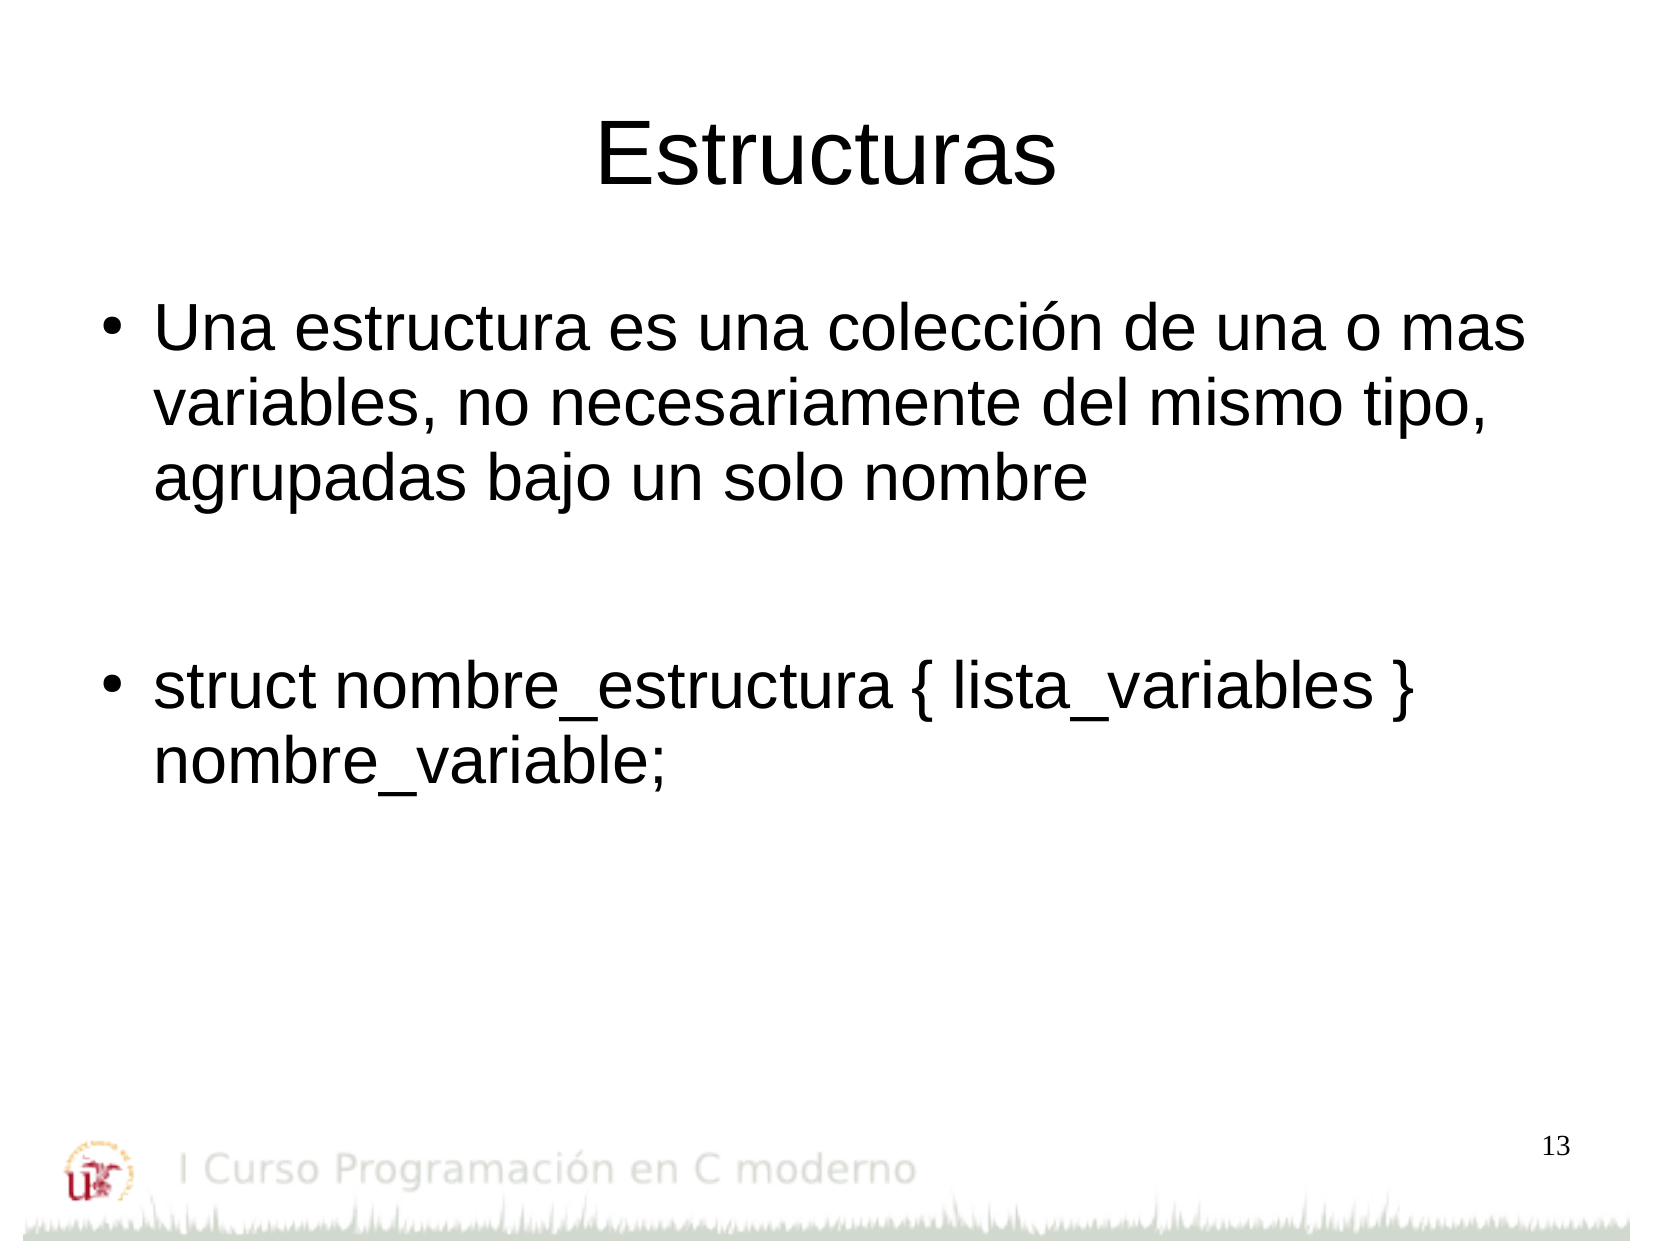

# Estructuras
Una estructura es una colección de una o mas variables, no necesariamente del mismo tipo, agrupadas bajo un solo nombre
struct nombre_estructura { lista_variables } nombre_variable;
13